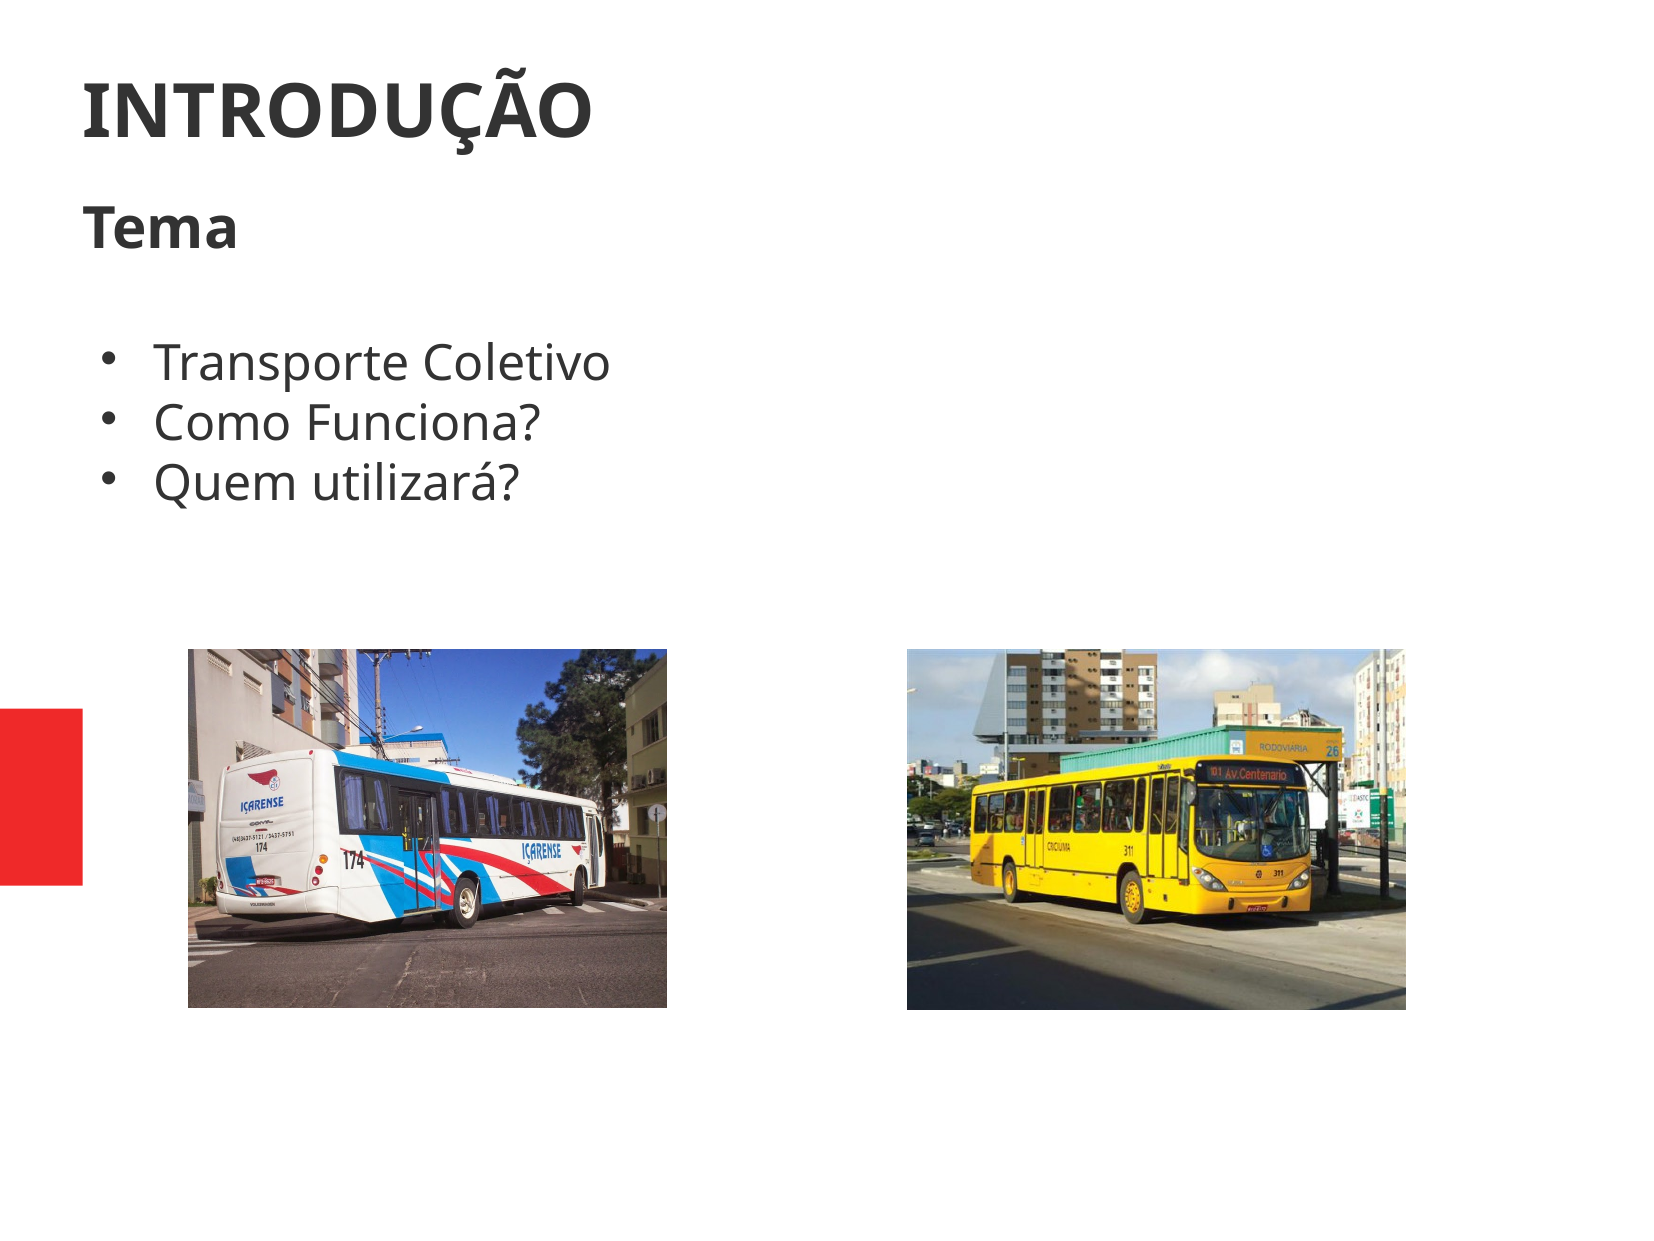

INTRODUÇÃO
Tema
Transporte Coletivo
Como Funciona?
Quem utilizará?